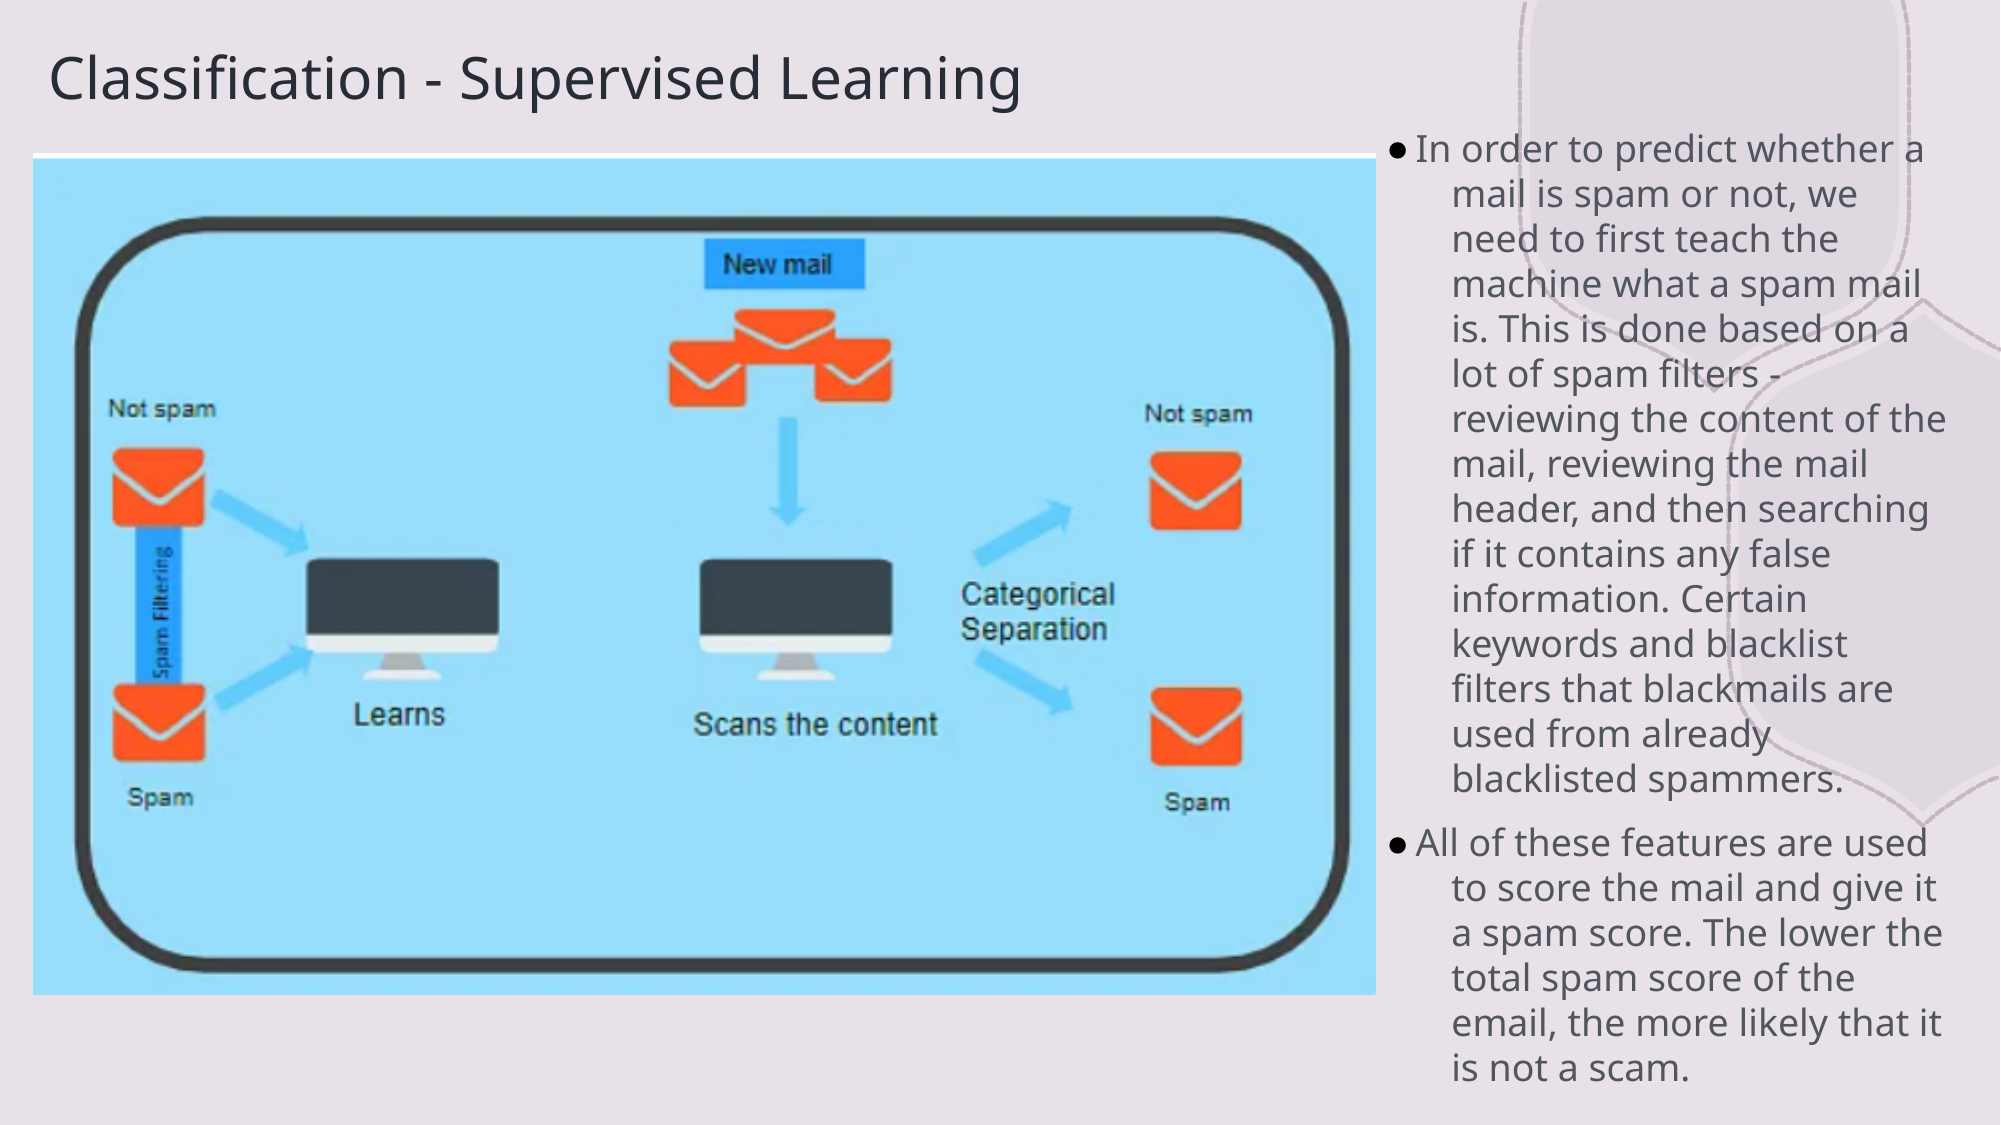

# Classification - Supervised Learning
In order to predict whether a mail is spam or not, we need to first teach the machine what a spam mail is. This is done based on a lot of spam filters - reviewing the content of the mail, reviewing the mail header, and then searching if it contains any false information. Certain keywords and blacklist filters that blackmails are used from already blacklisted spammers.
All of these features are used to score the mail and give it a spam score. The lower the total spam score of the email, the more likely that it is not a scam.